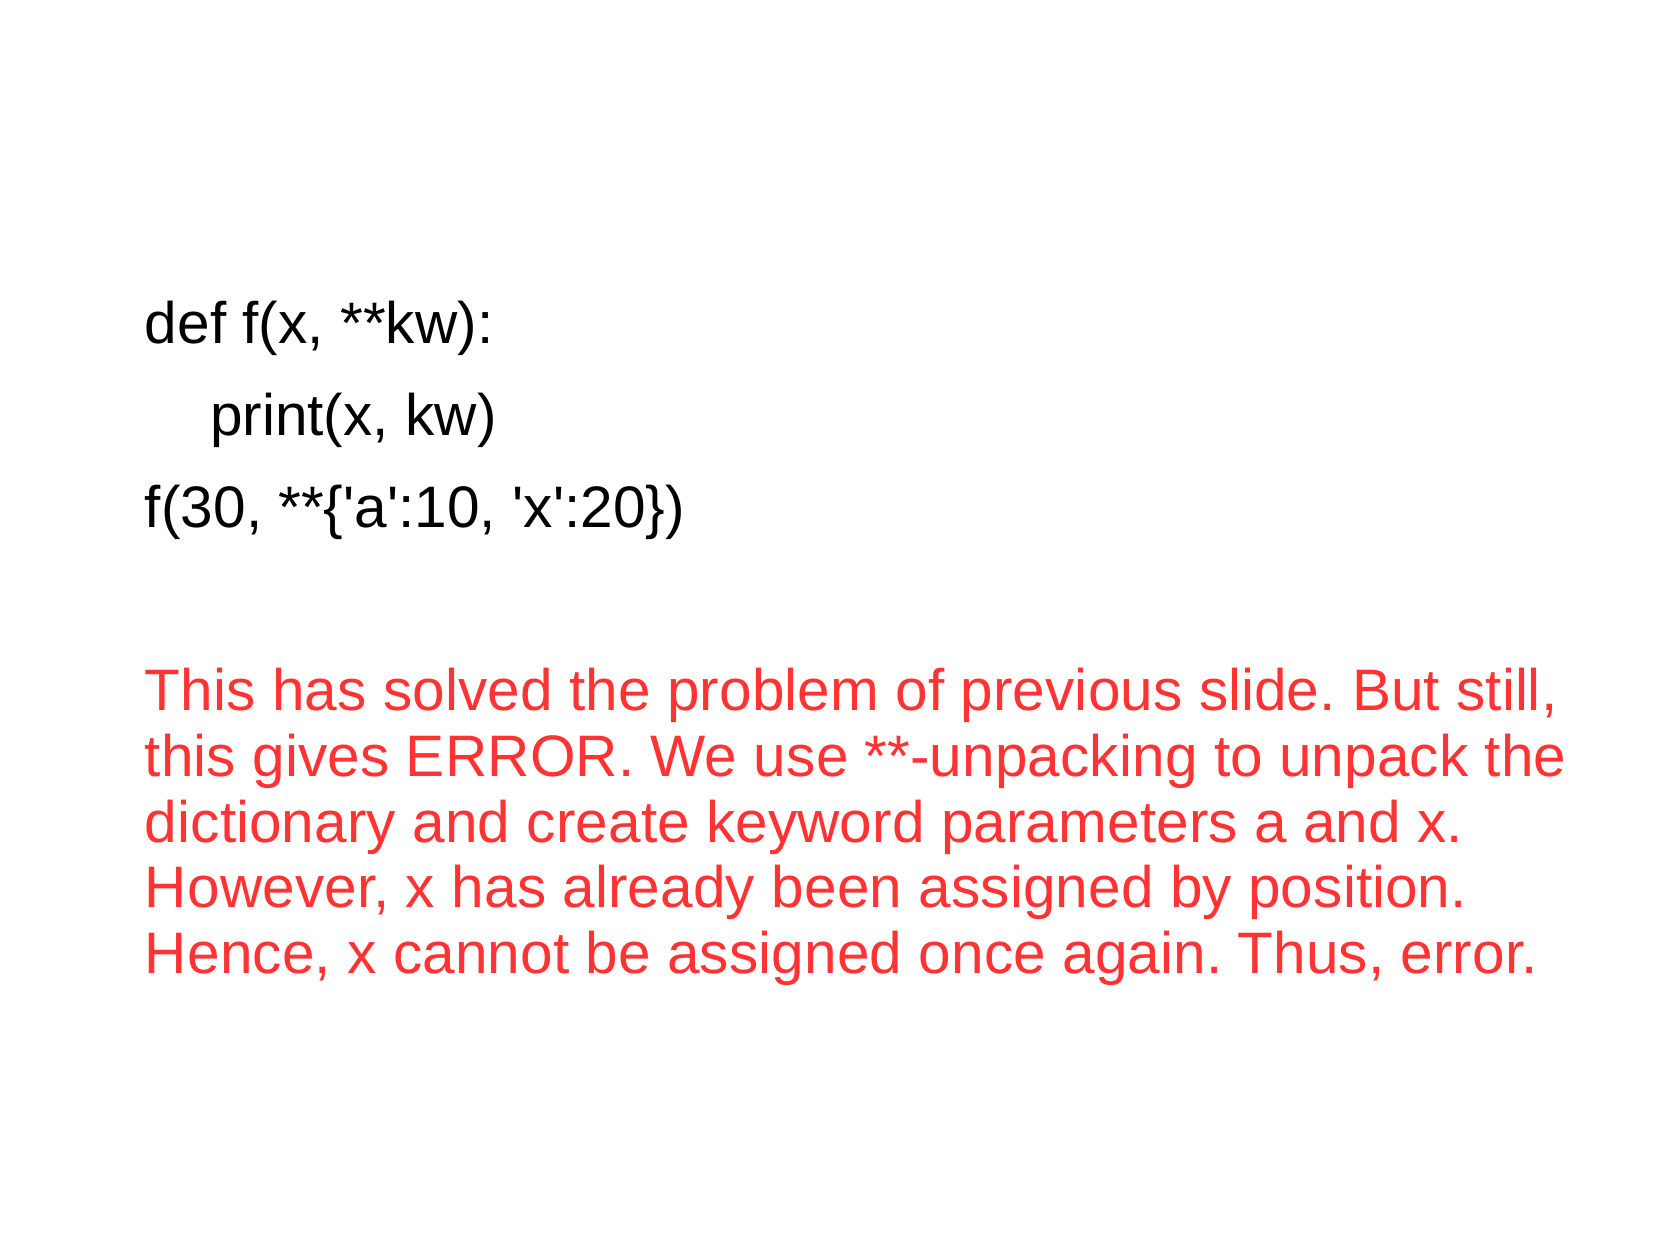

#
def f(x, **kw):
 print(x, kw)
f(30, **{'a':10, 'x':20})
This has solved the problem of previous slide. But still, this gives ERROR. We use **-unpacking to unpack the dictionary and create keyword parameters a and x. However, x has already been assigned by position. Hence, x cannot be assigned once again. Thus, error.